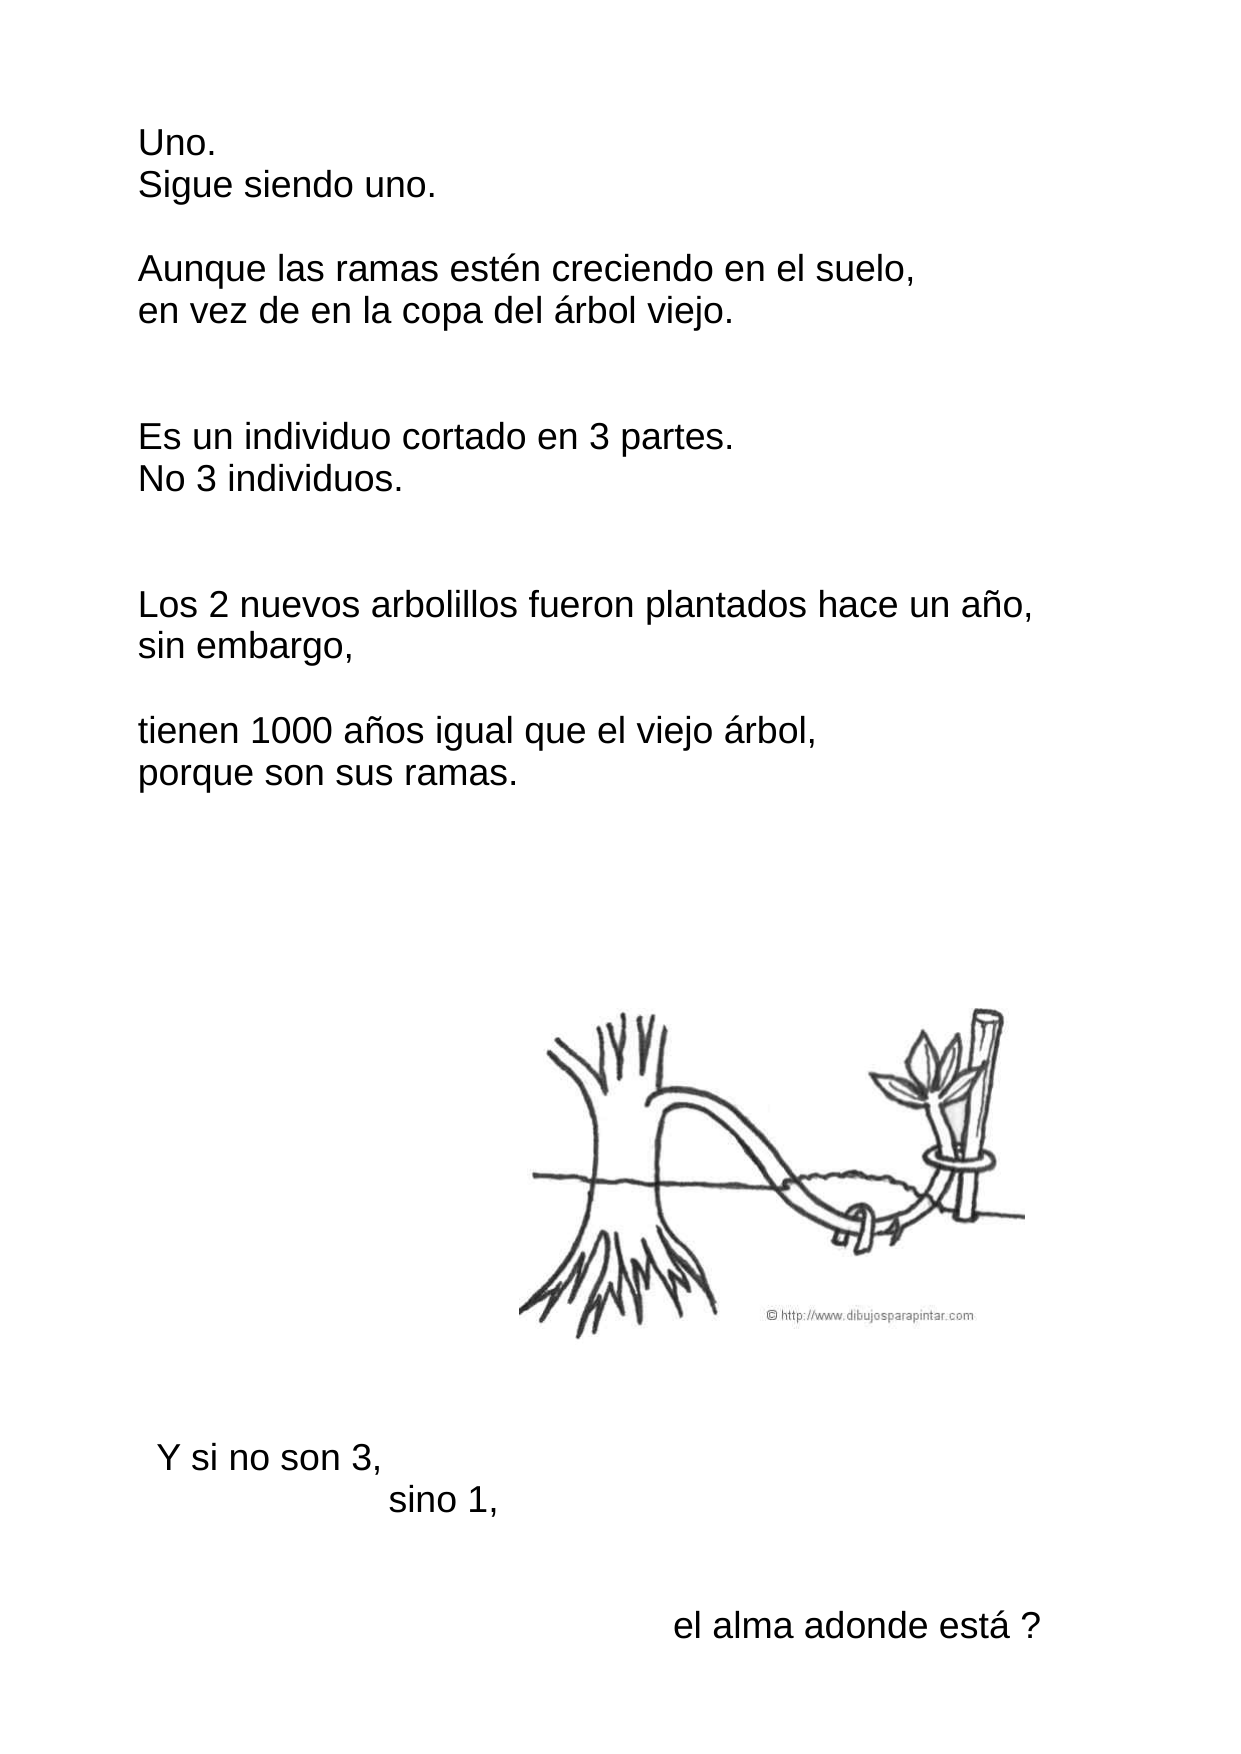

Uno.
Sigue siendo uno.
Aunque las ramas estén creciendo en el suelo,
en vez de en la copa del árbol viejo.
Es un individuo cortado en 3 partes.
No 3 individuos.
Los 2 nuevos arbolillos fueron plantados hace un año,
sin embargo,
tienen 1000 años igual que el viejo árbol,
porque son sus ramas.
Y si no son 3,
			 sino 1,
							el alma adonde está ?